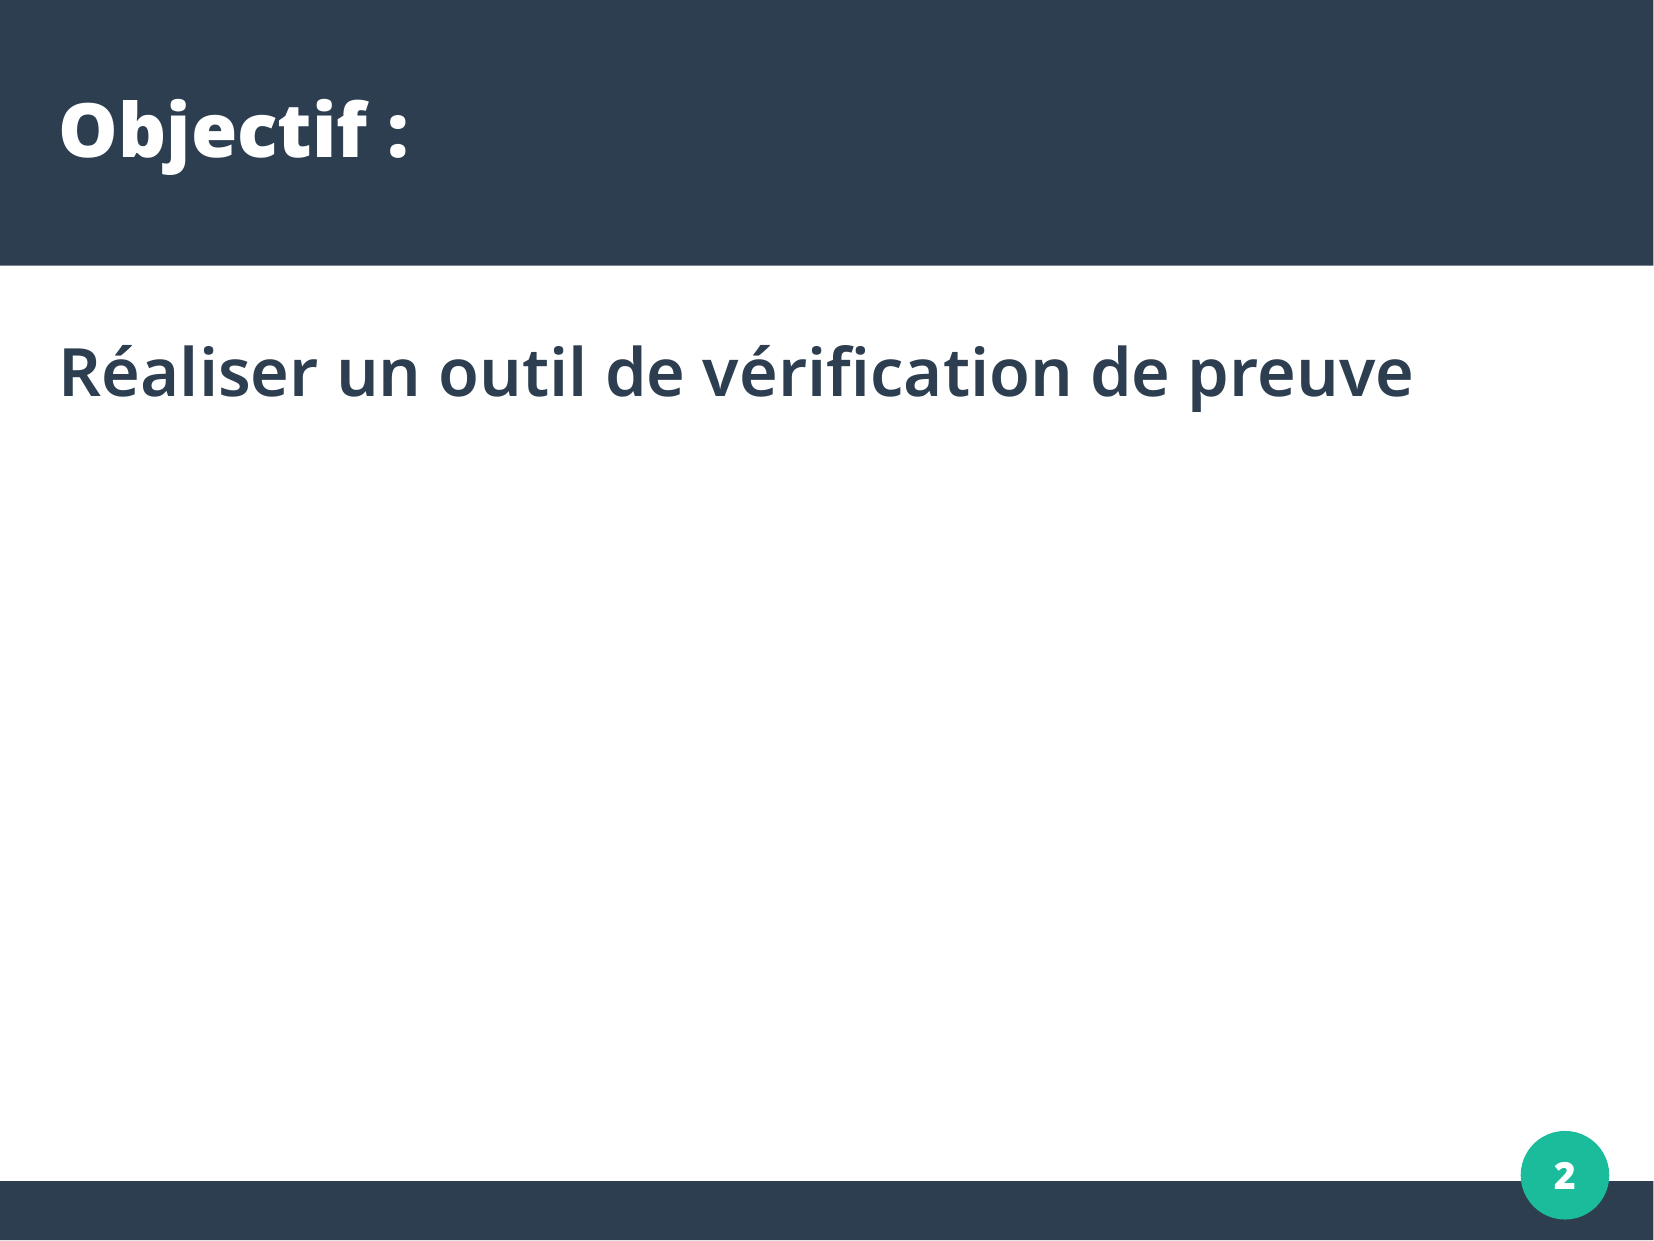

# Objectif :
Réaliser un outil de vérification de preuve
2